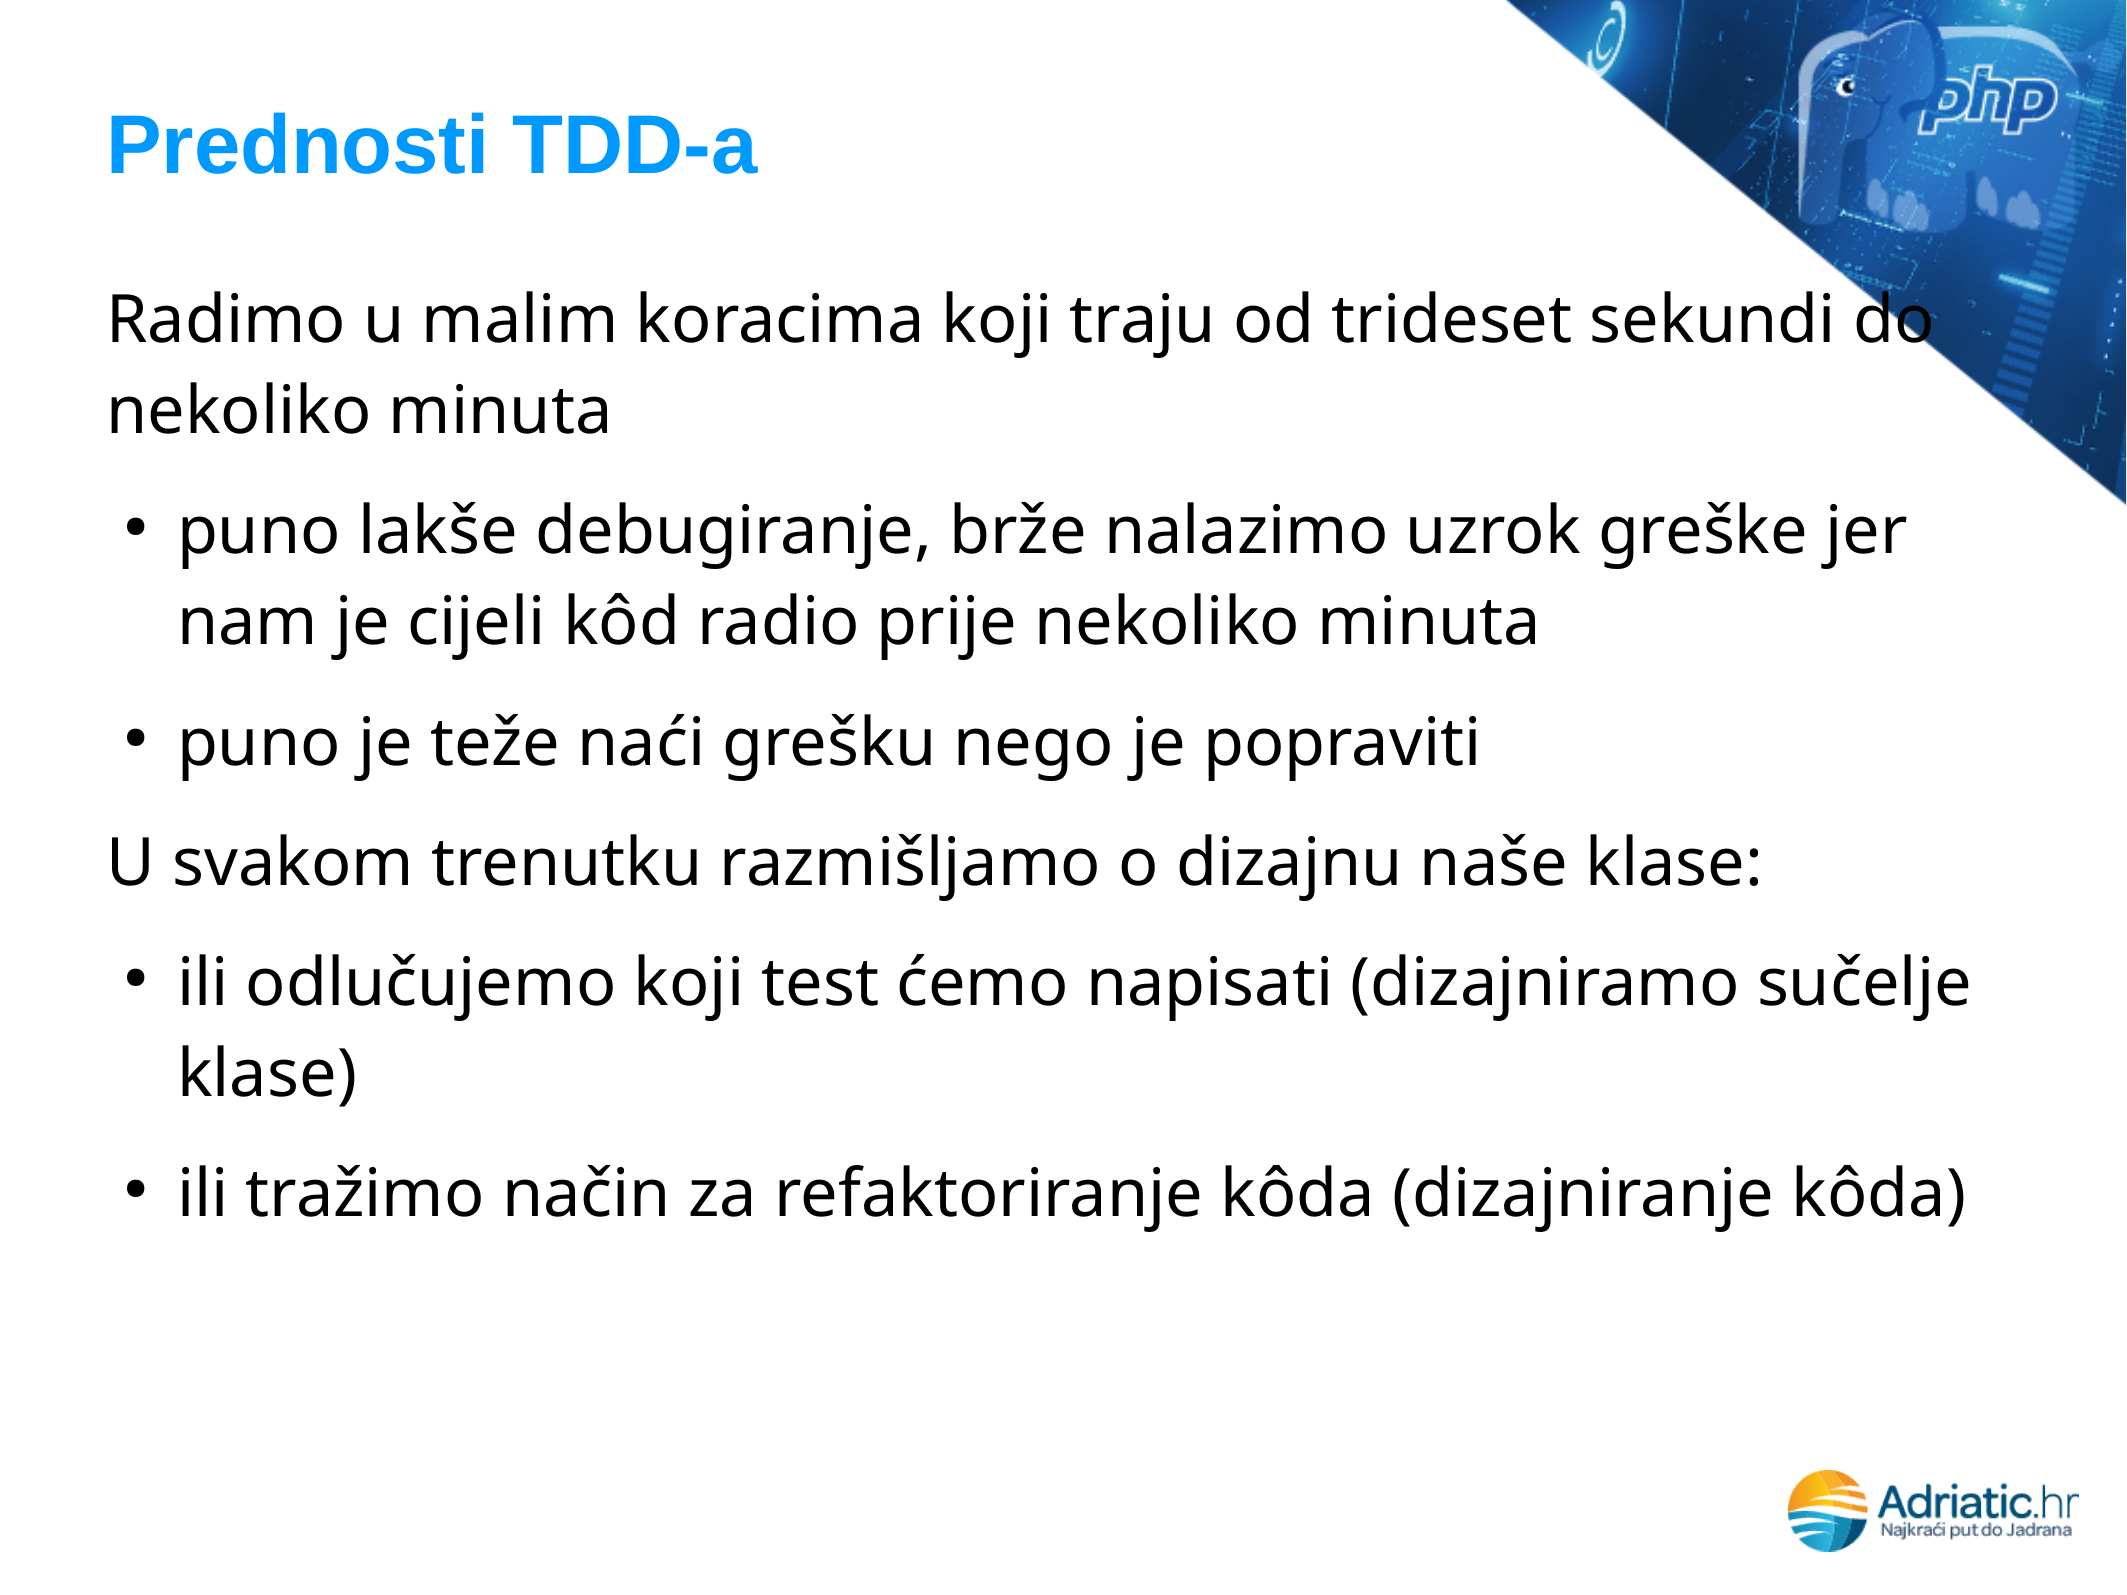

# Prednosti TDD-a
Radimo u malim koracima koji traju od trideset sekundi do nekoliko minuta
puno lakše debugiranje, brže nalazimo uzrok greške jer nam je cijeli kôd radio prije nekoliko minuta
puno je teže naći grešku nego je popraviti
U svakom trenutku razmišljamo o dizajnu naše klase:
ili odlučujemo koji test ćemo napisati (dizajniramo sučelje klase)
ili tražimo način za refaktoriranje kôda (dizajniranje kôda)